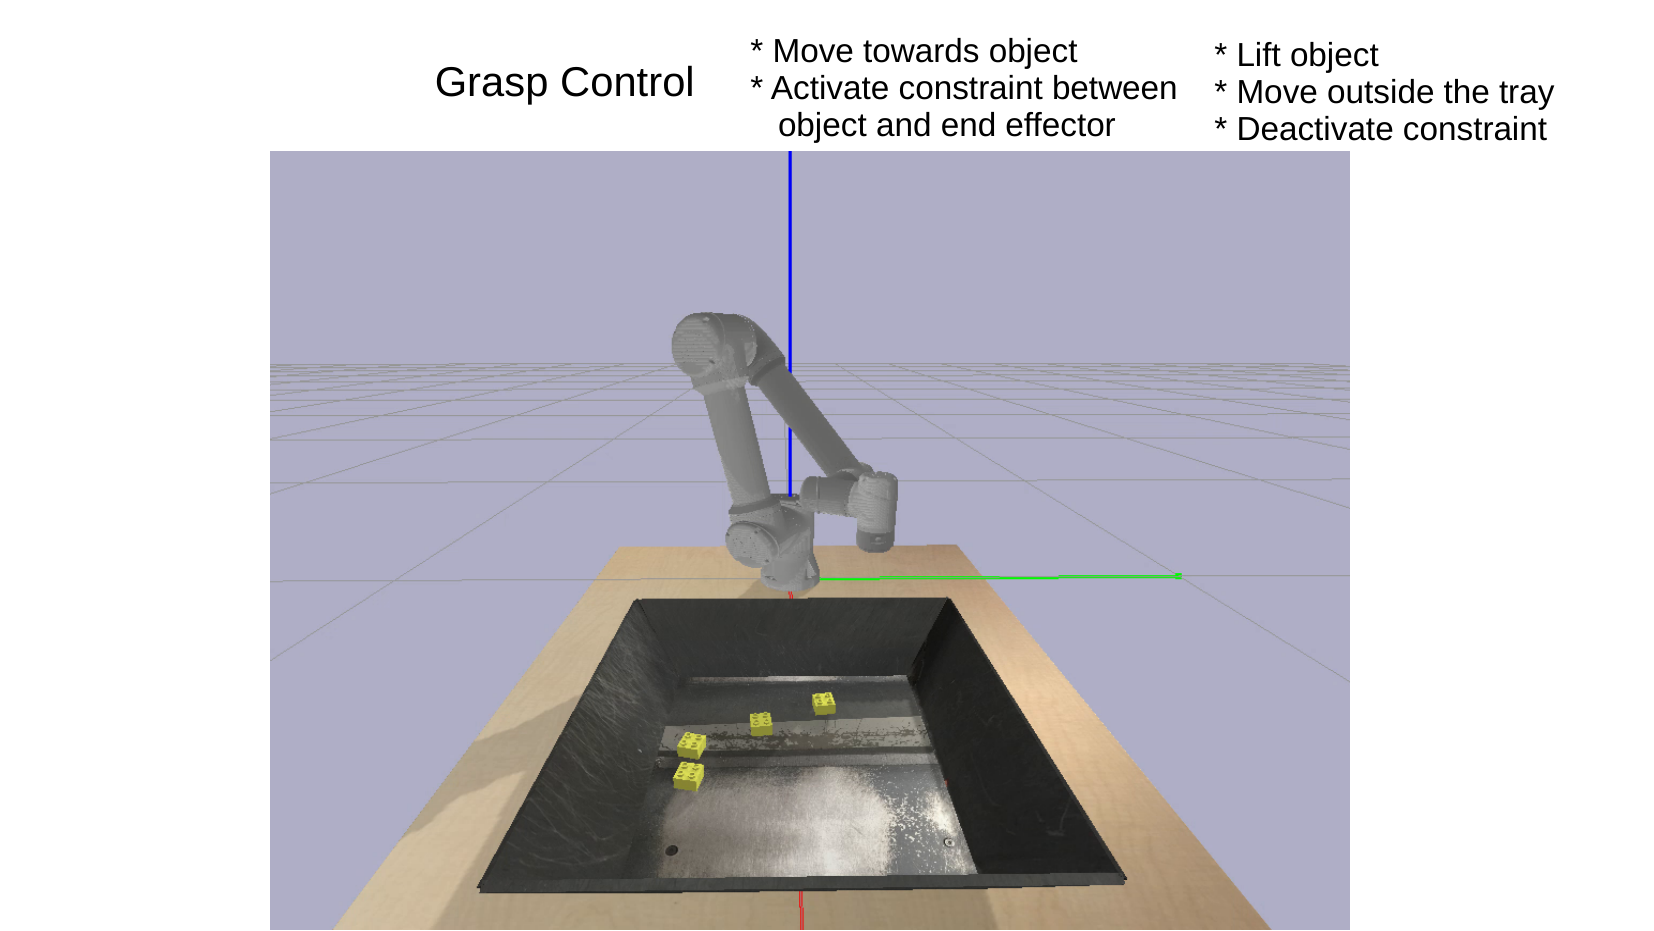

* Move towards object
* Activate constraint between
 object and end effector
* Lift object
* Move outside the tray
* Deactivate constraint
Grasp Control